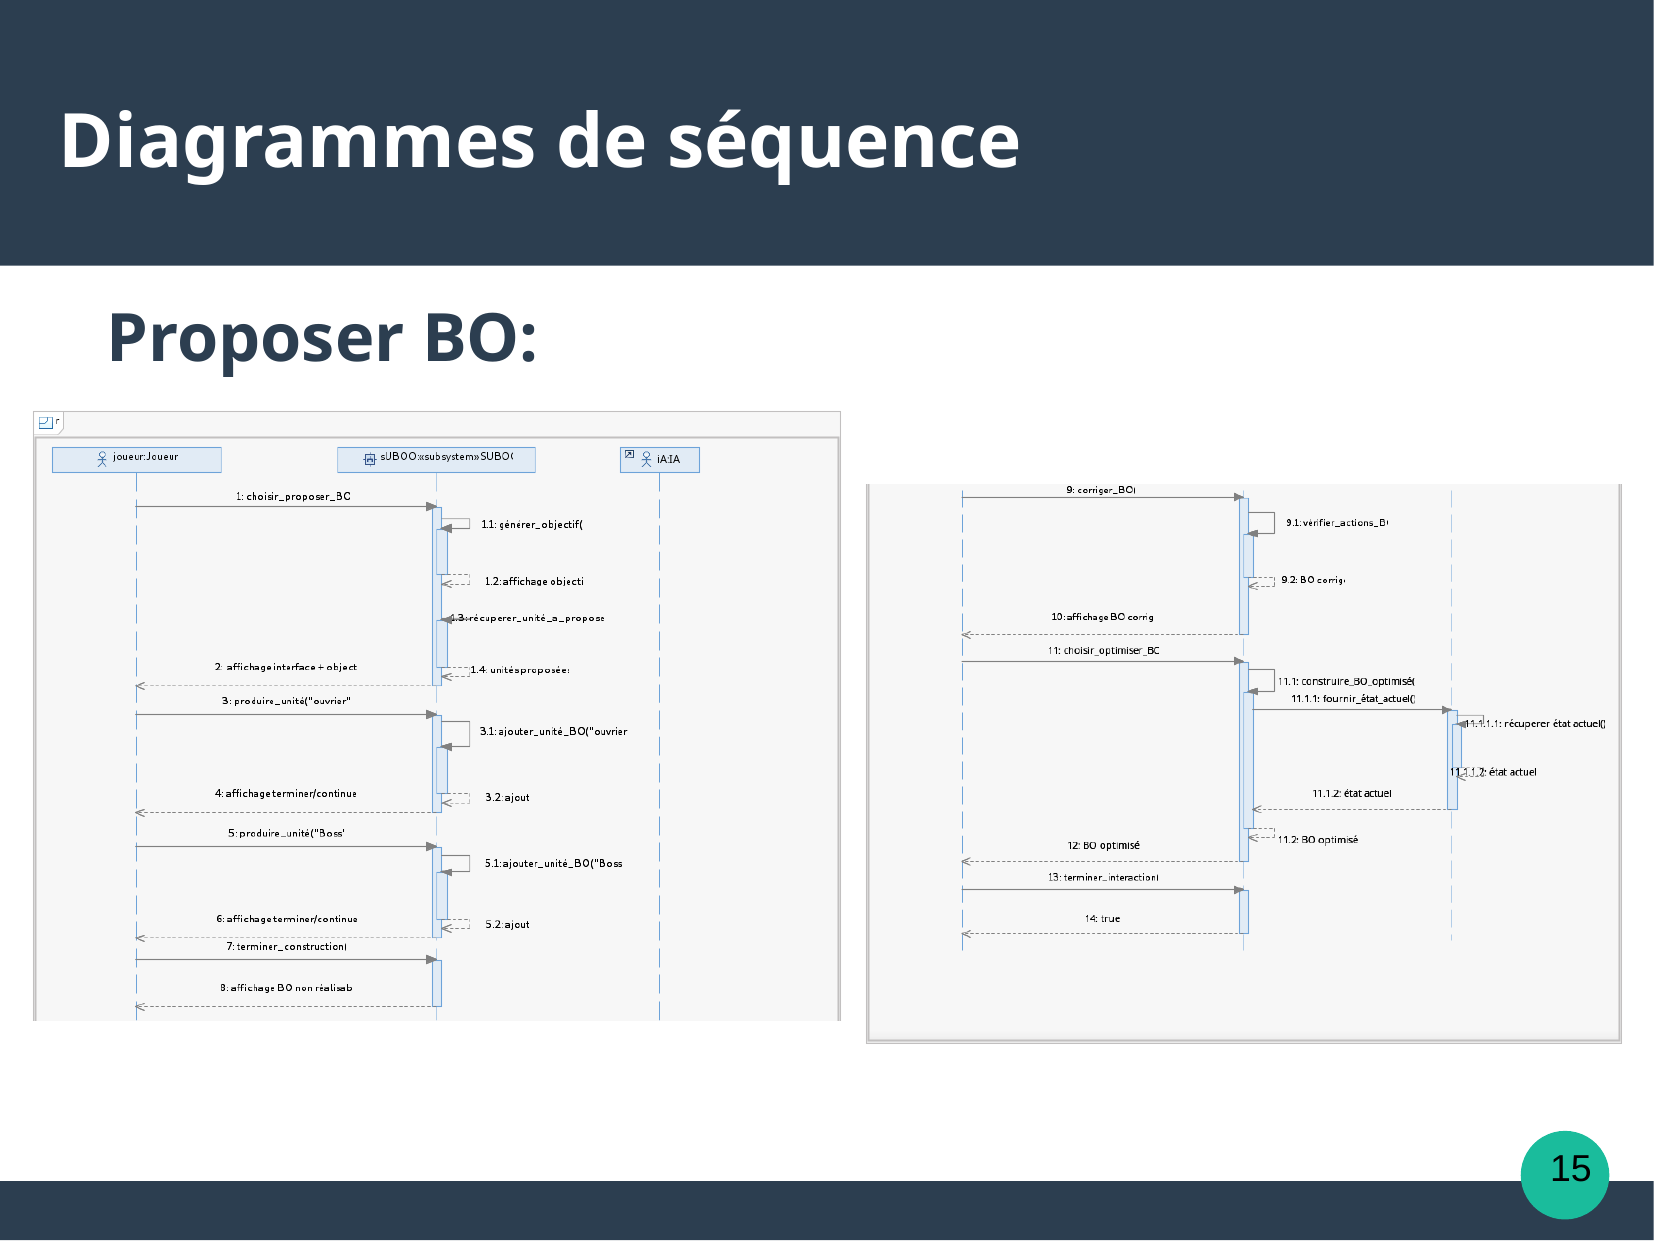

# Diagrammes de séquence
Proposer BO:
15